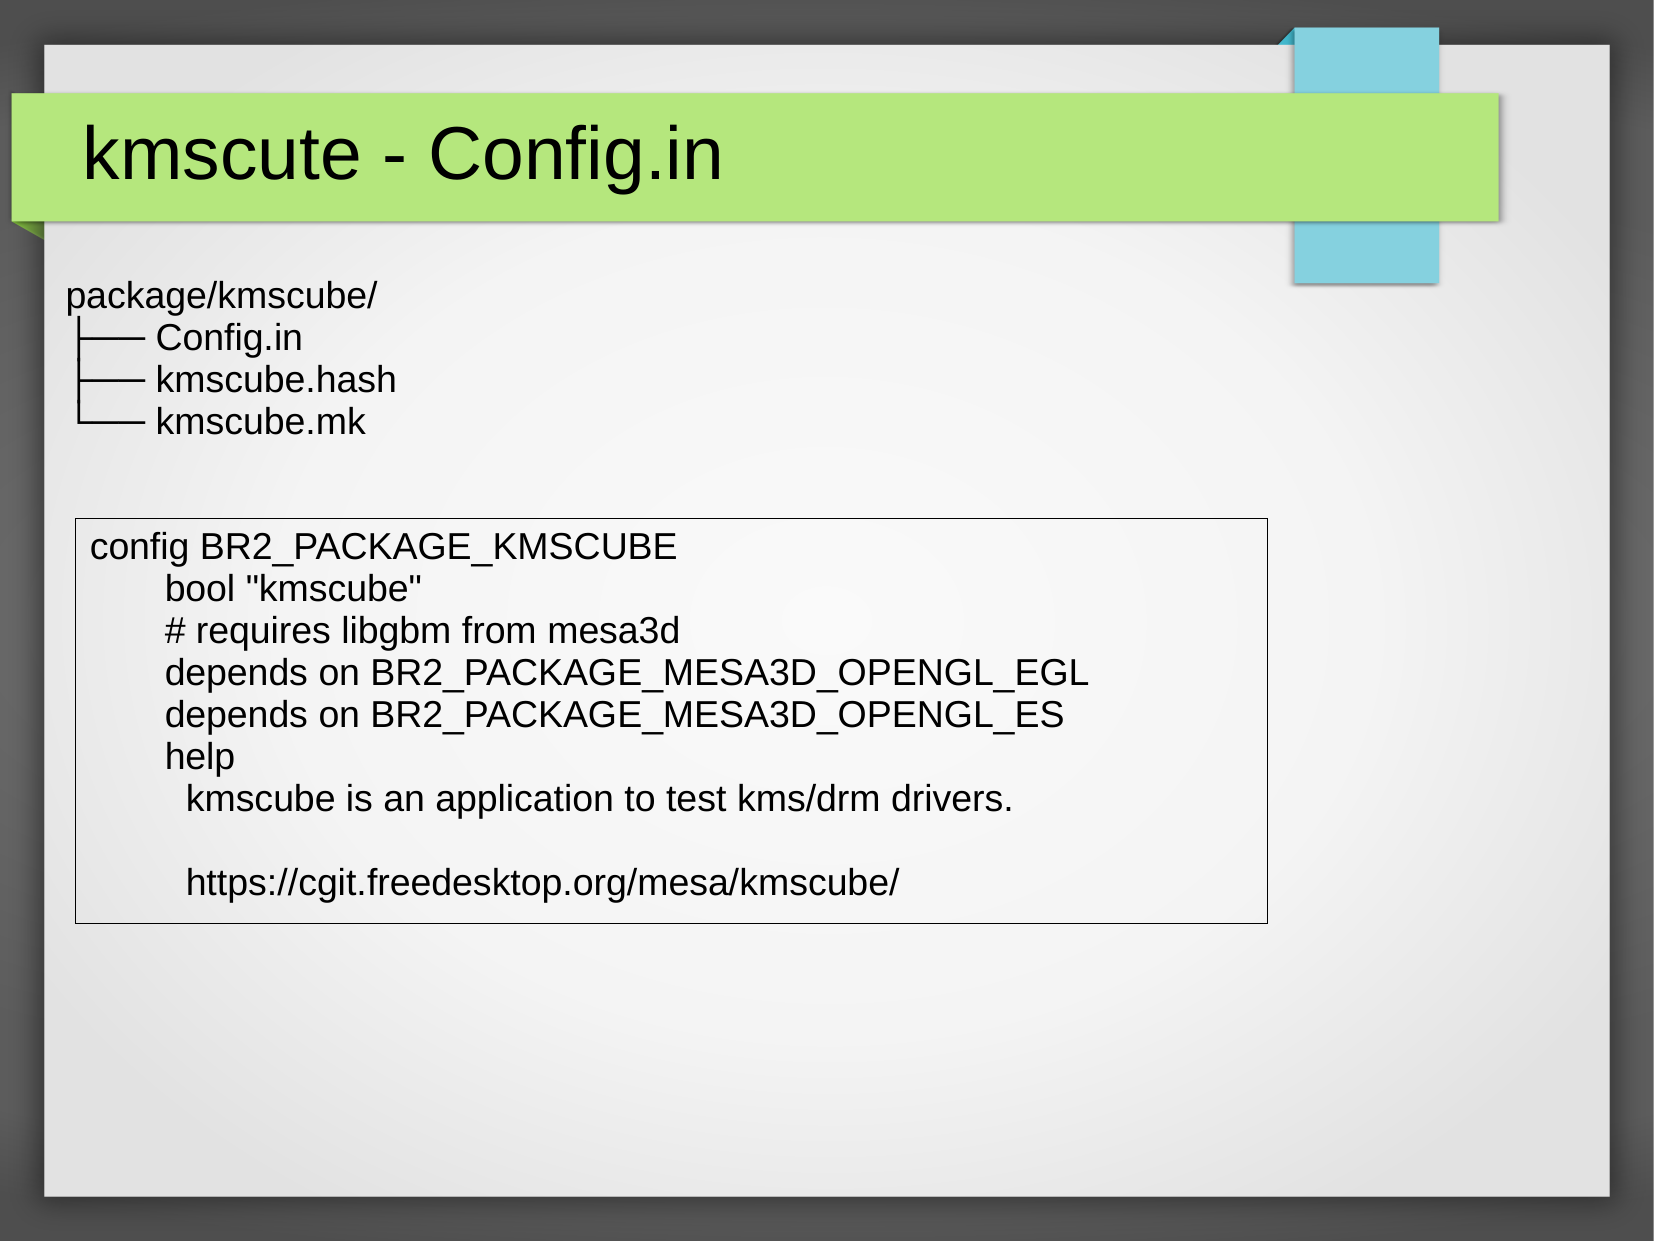

# kmscute - Config.in
package/kmscube/
├── Config.in
├── kmscube.hash
└── kmscube.mk
config BR2_PACKAGE_KMSCUBE
	bool "kmscube"
	# requires libgbm from mesa3d
	depends on BR2_PACKAGE_MESA3D_OPENGL_EGL
	depends on BR2_PACKAGE_MESA3D_OPENGL_ES
	help
	 kmscube is an application to test kms/drm drivers.
	 https://cgit.freedesktop.org/mesa/kmscube/